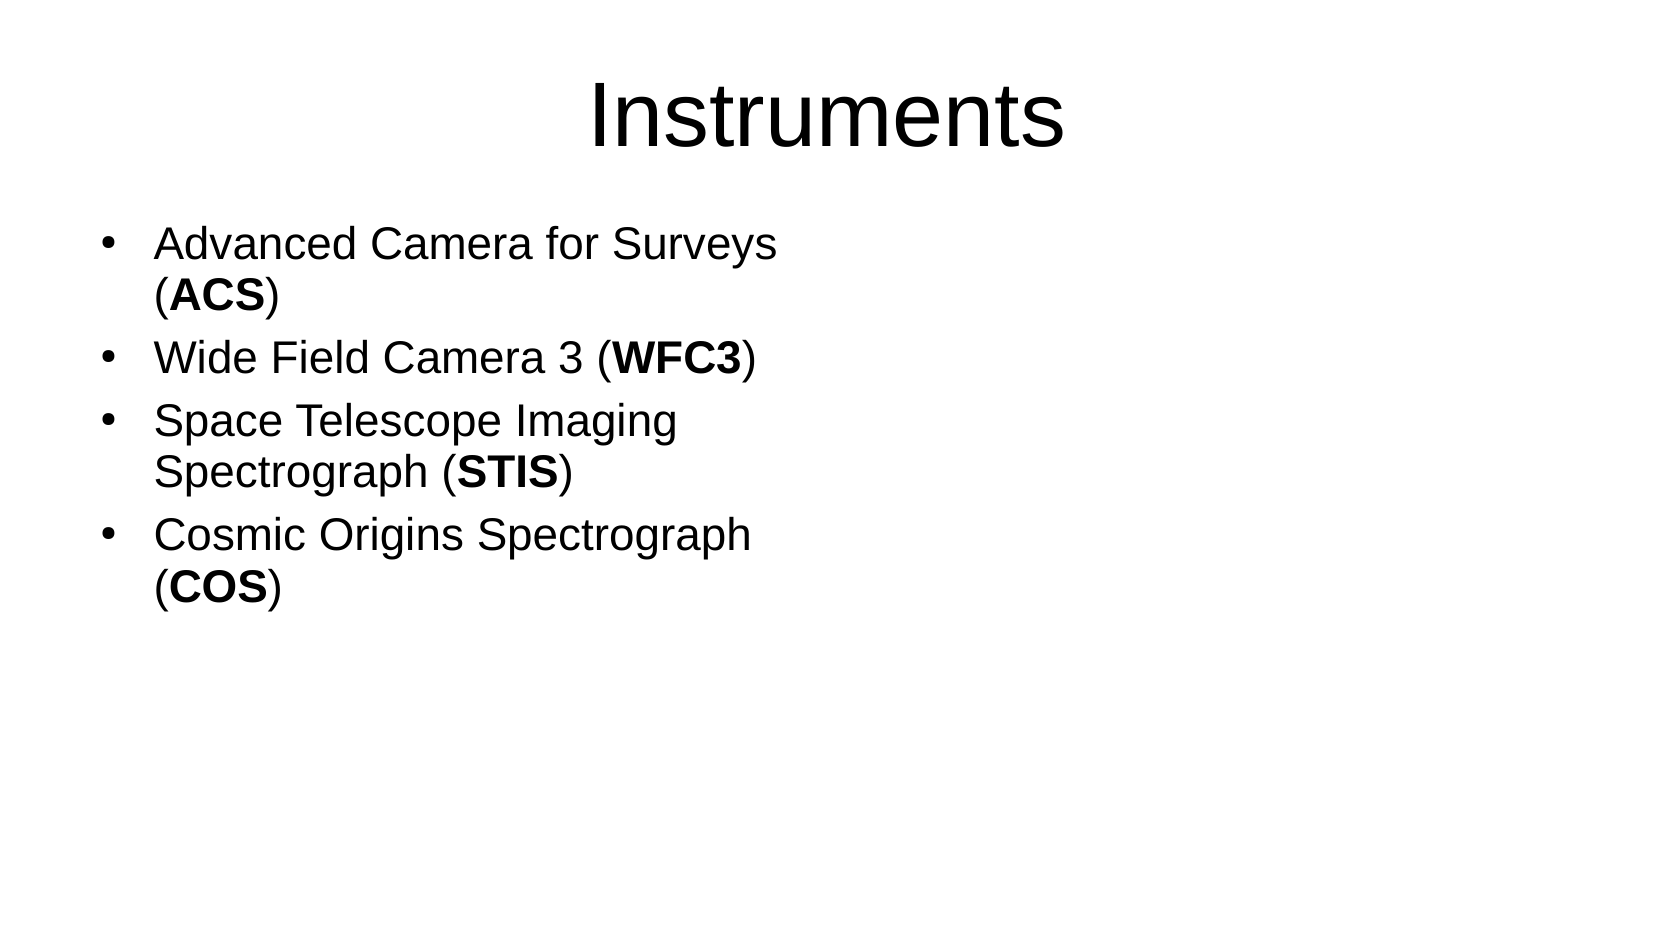

# Instruments
Advanced Camera for Surveys (ACS)
Wide Field Camera 3 (WFC3)
Space Telescope Imaging Spectrograph (STIS)
Cosmic Origins Spectrograph (COS)